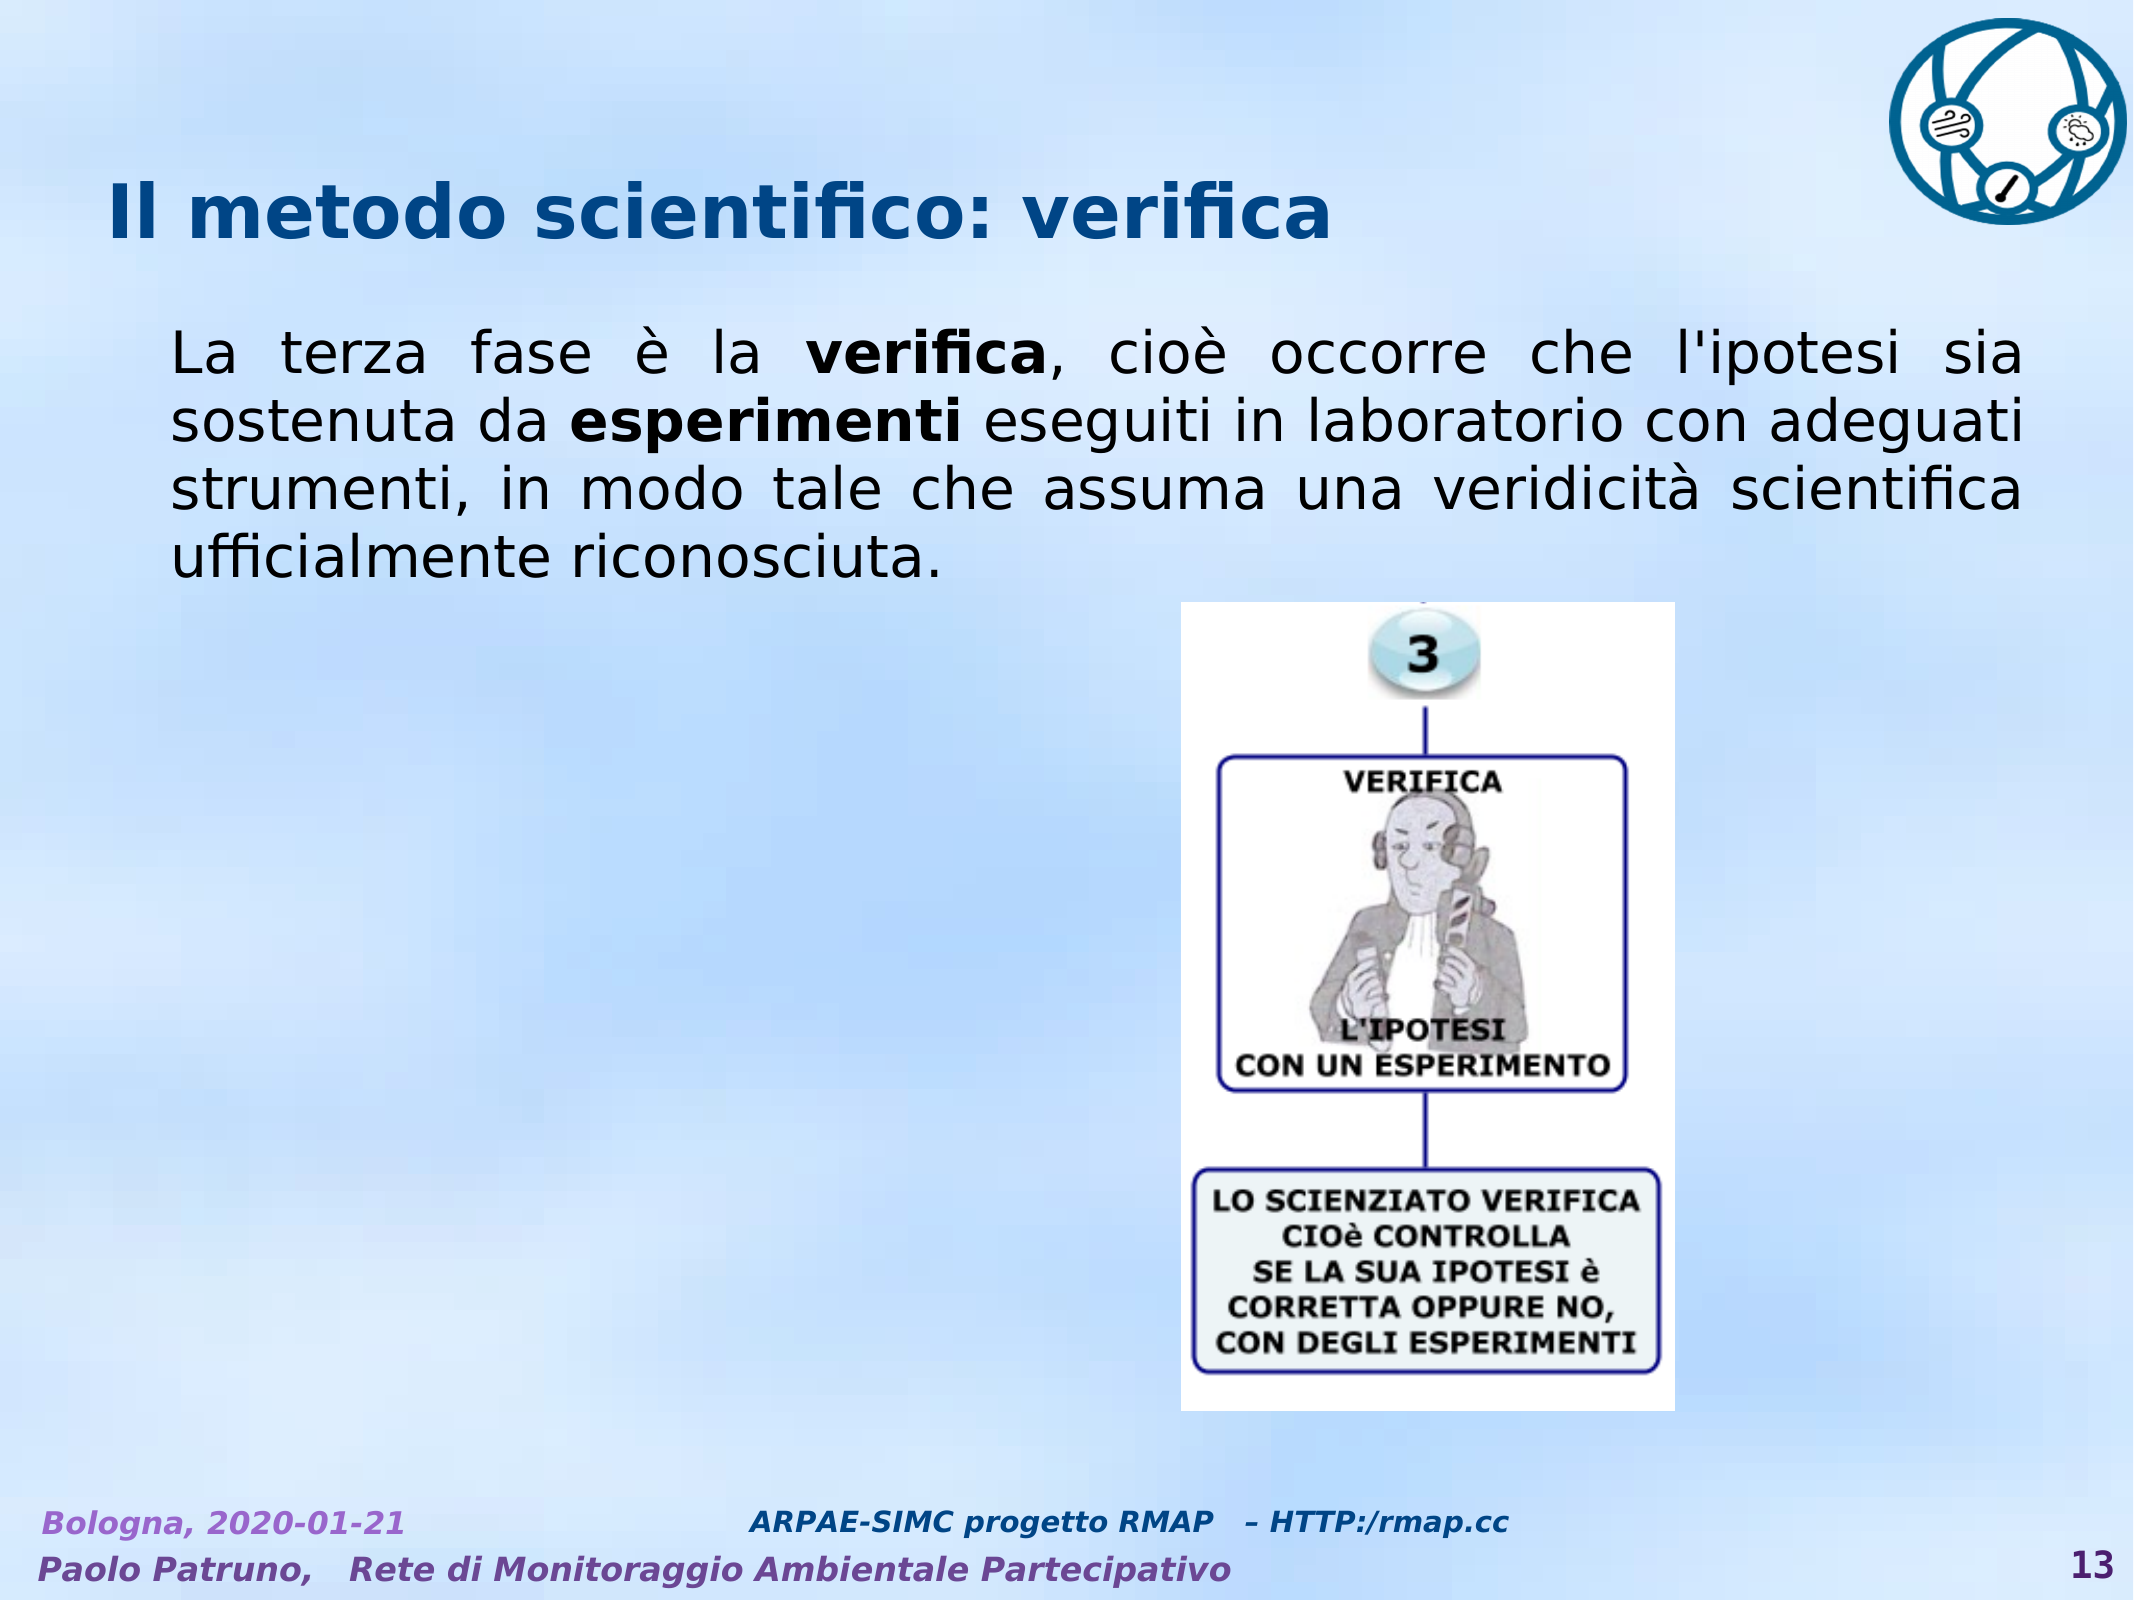

# Il metodo scientifico: verifica
La terza fase è la verifica, cioè occorre che l'ipotesi sia sostenuta da esperimenti eseguiti in laboratorio con adeguati strumenti, in modo tale che assuma una veridicità scientifica ufficialmente riconosciuta.